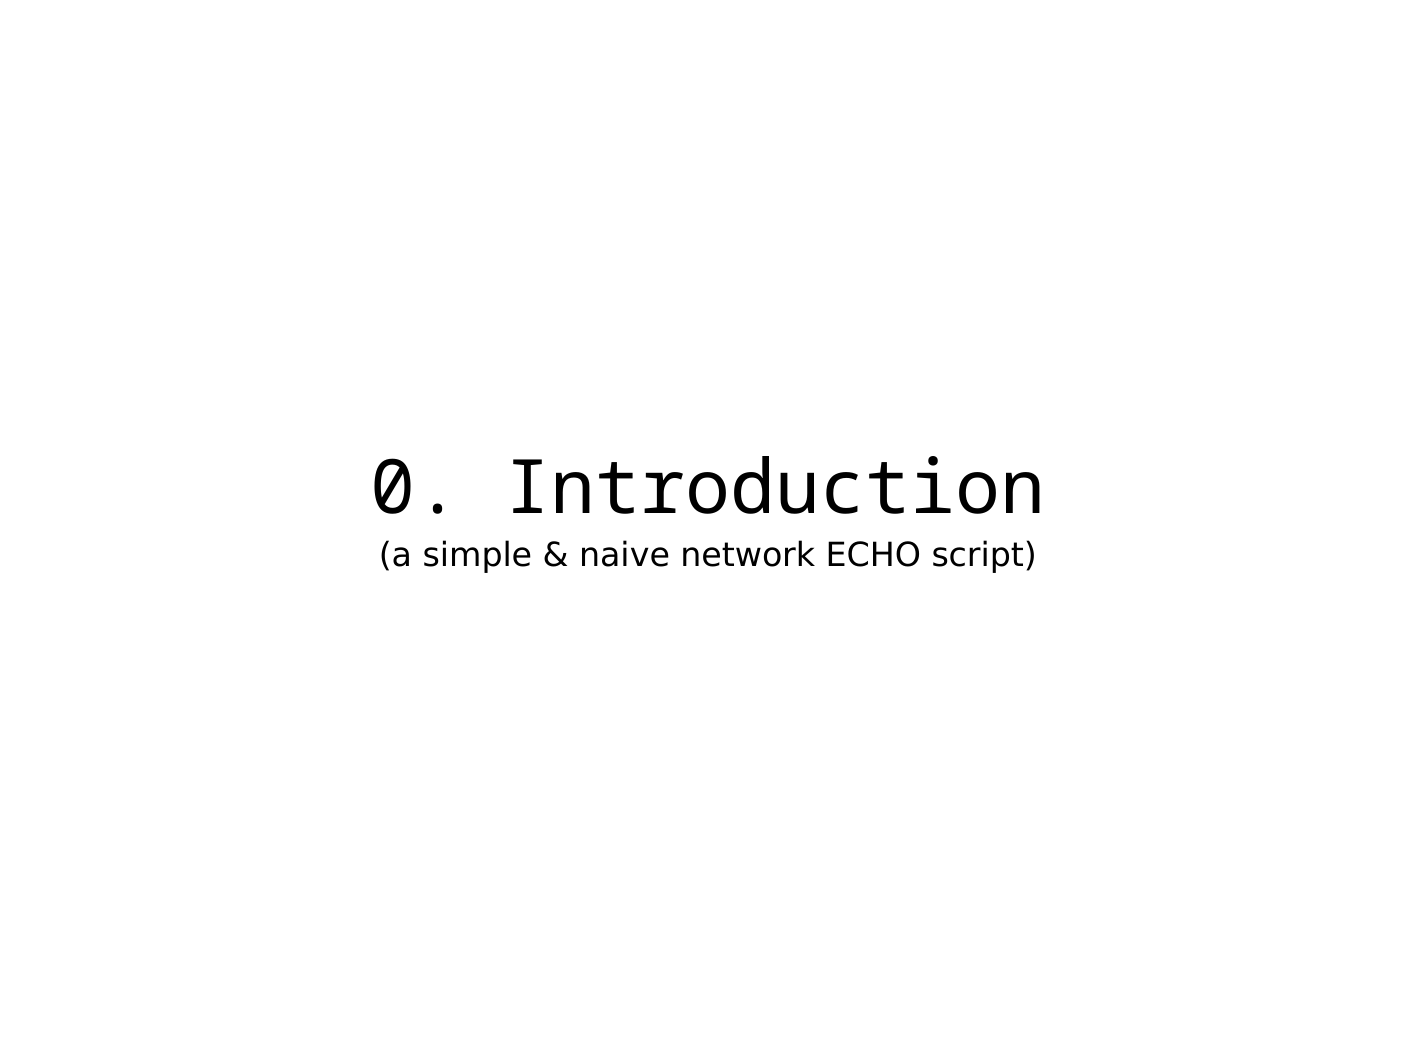

0. Introduction
(a simple & naive network ECHO script)